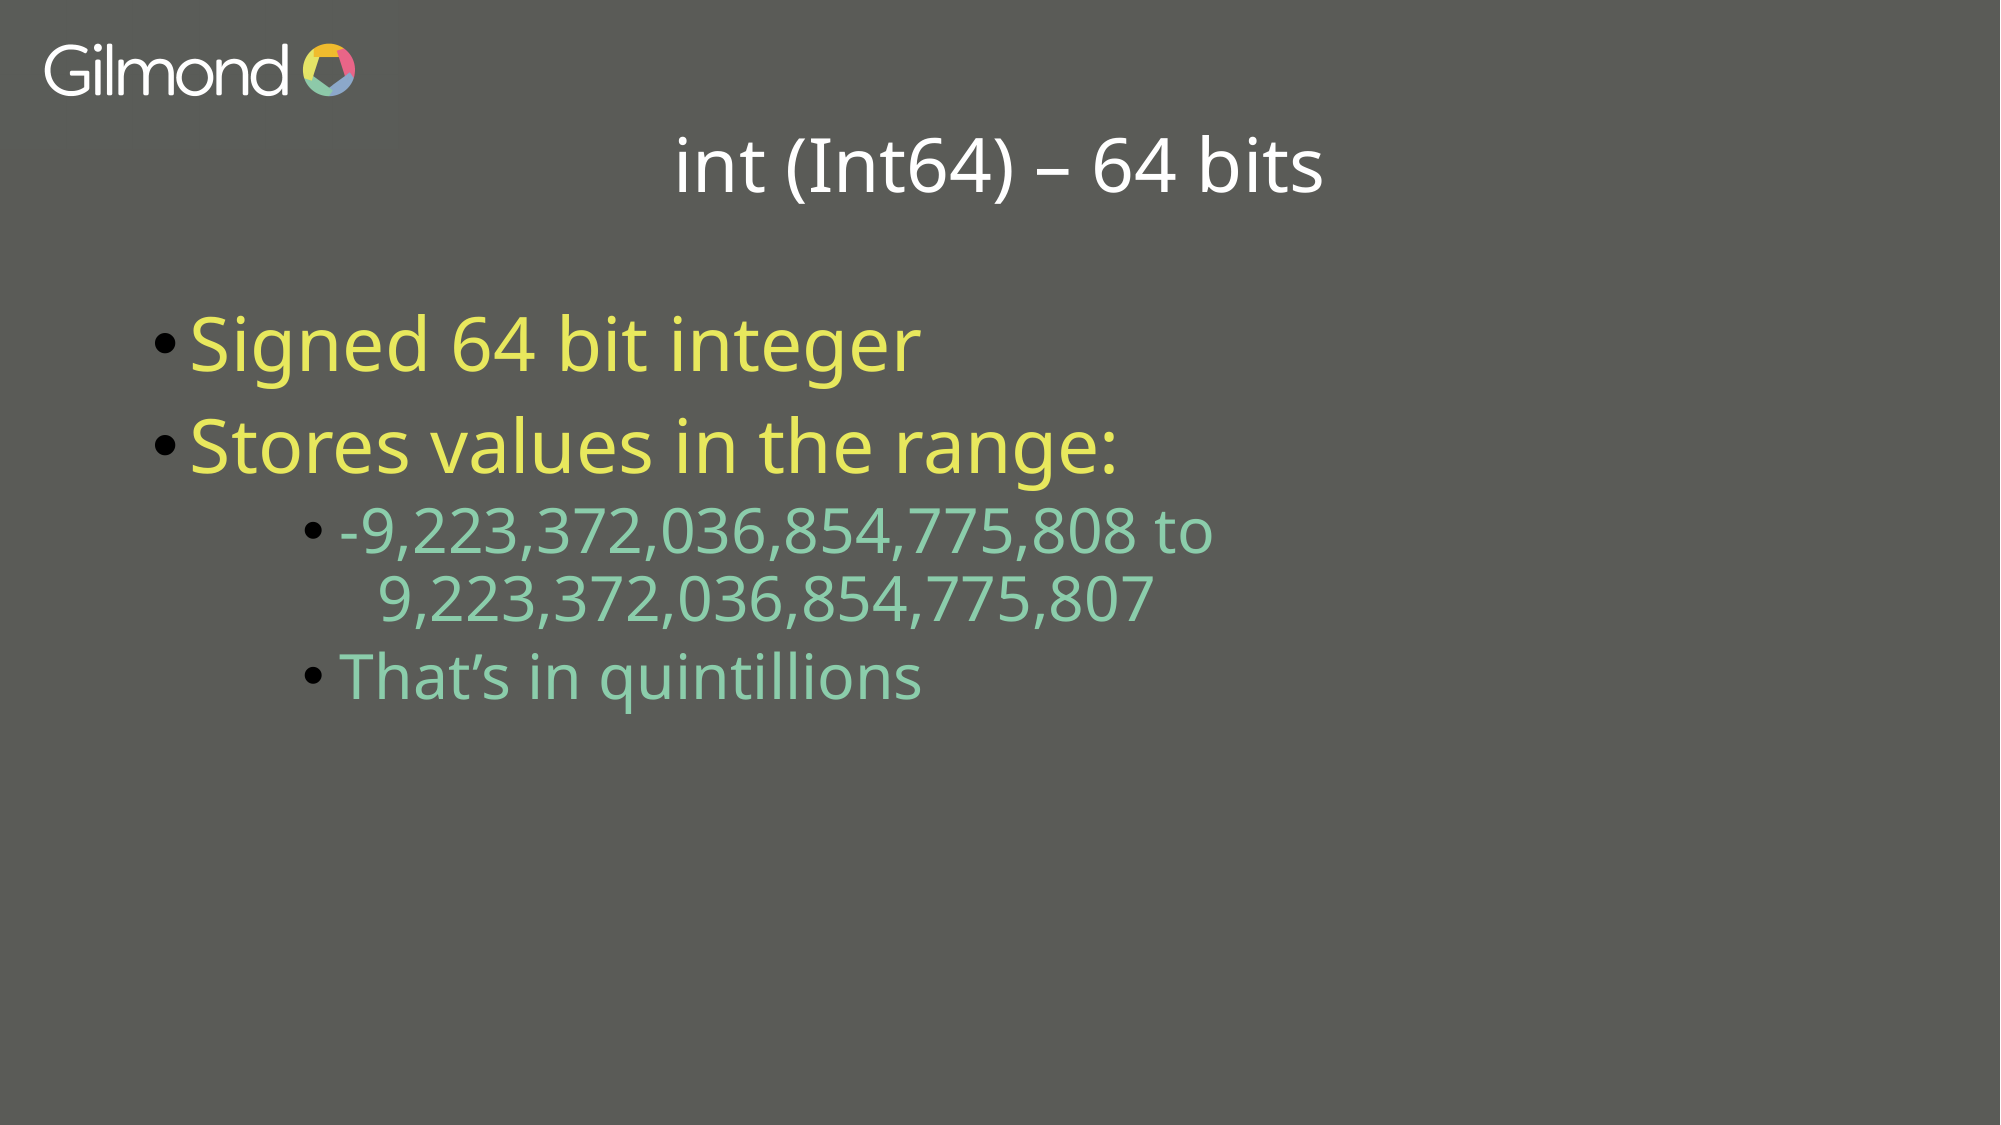

# int (Int64) – 64 bits
Signed 64 bit integer
Stores values in the range:
-9,223,372,036,854,775,808 to 9,223,372,036,854,775,807
That’s in quintillions